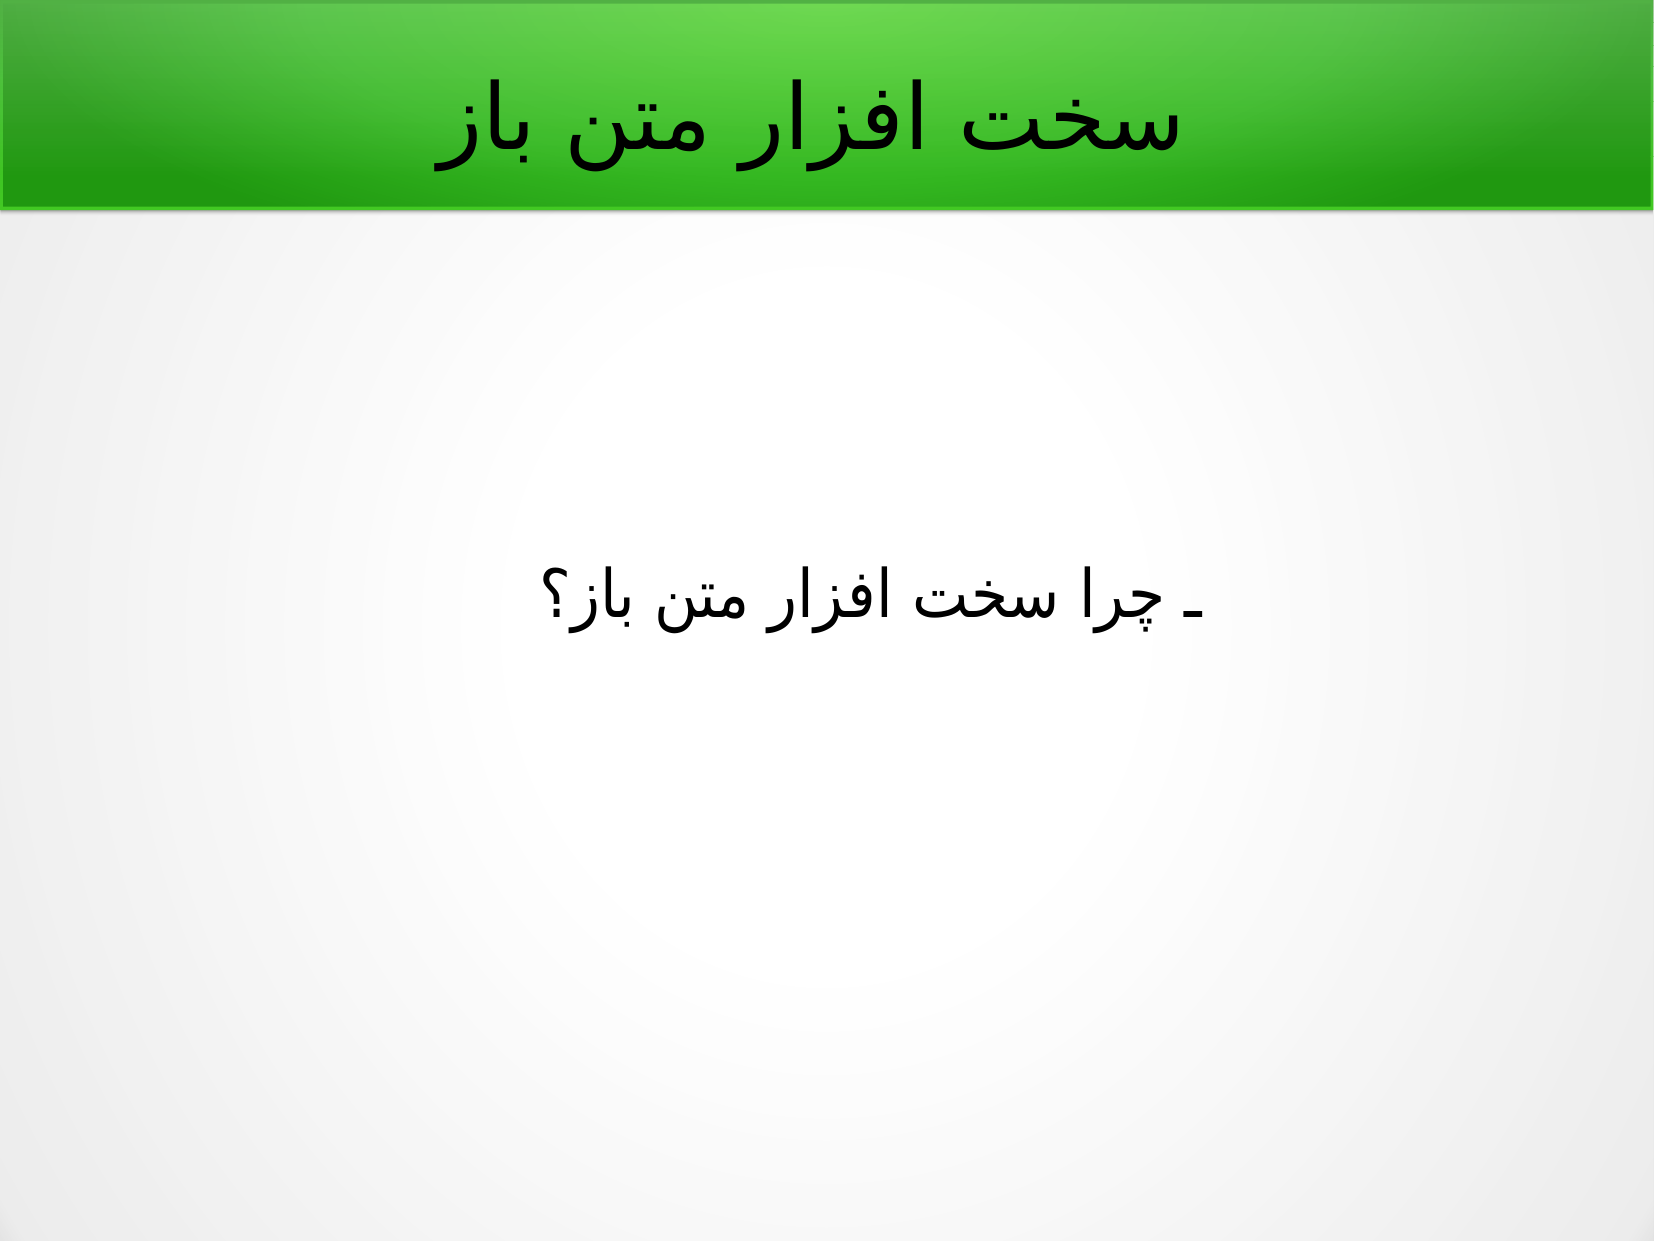

# سخت افزار متن باز
ـ چرا سخت افزار متن باز؟